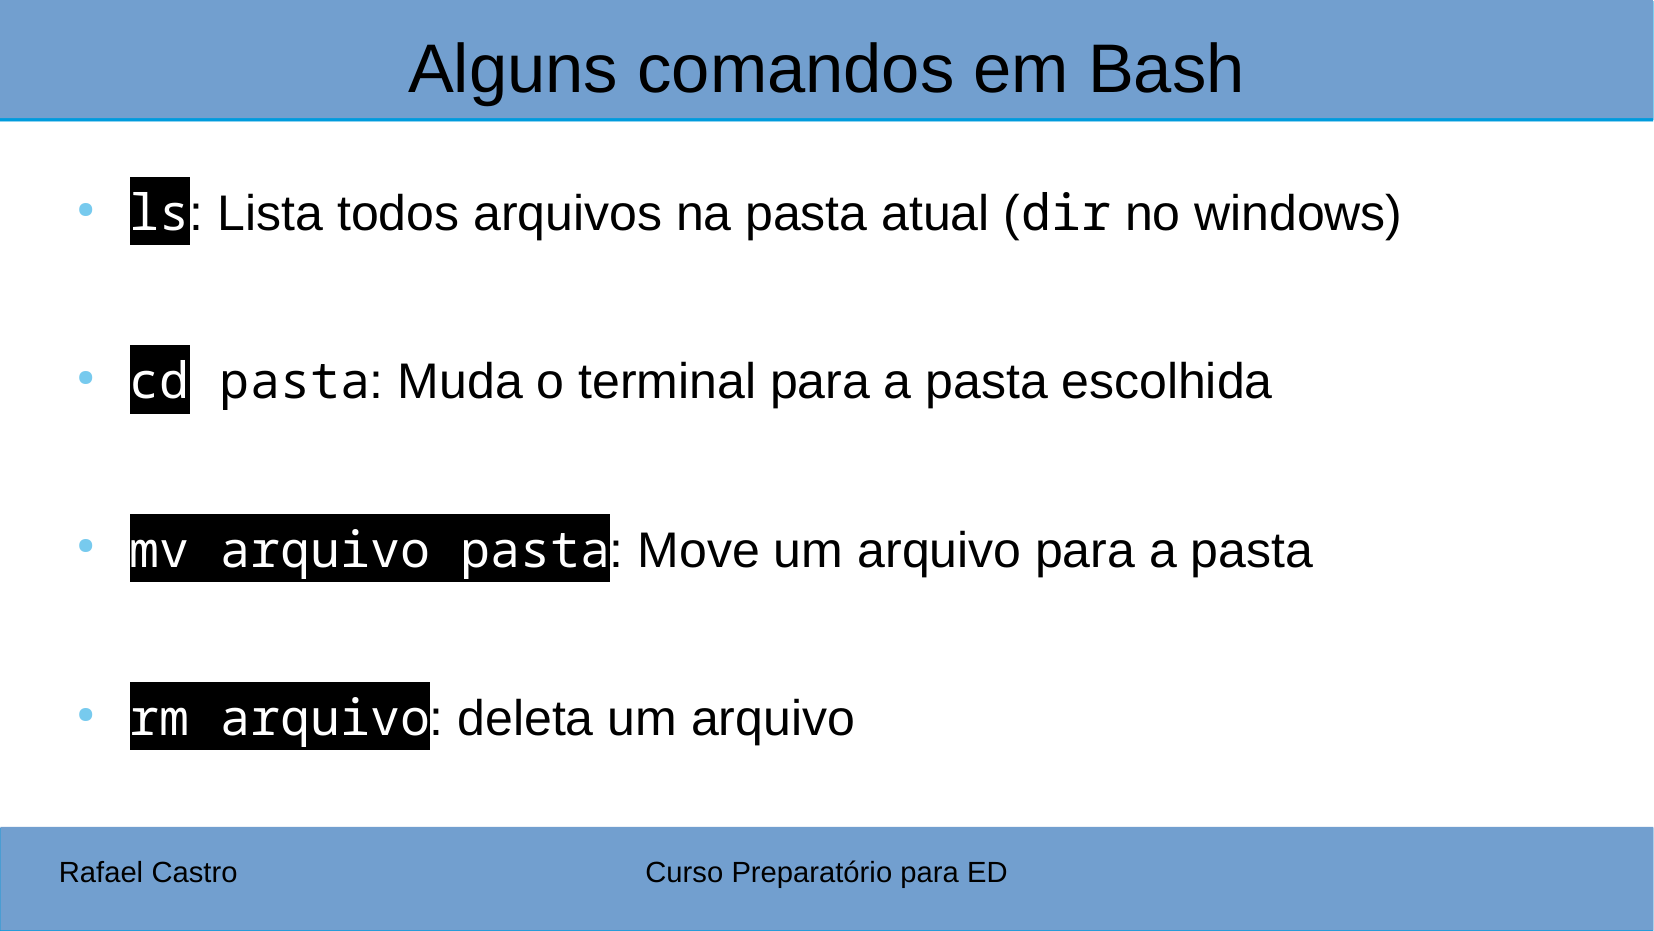

# Alguns comandos em Bash
ls: Lista todos arquivos na pasta atual (dir no windows)
cd pasta: Muda o terminal para a pasta escolhida
mv arquivo pasta: Move um arquivo para a pasta
rm arquivo: deleta um arquivo
Curso Preparatório para ED